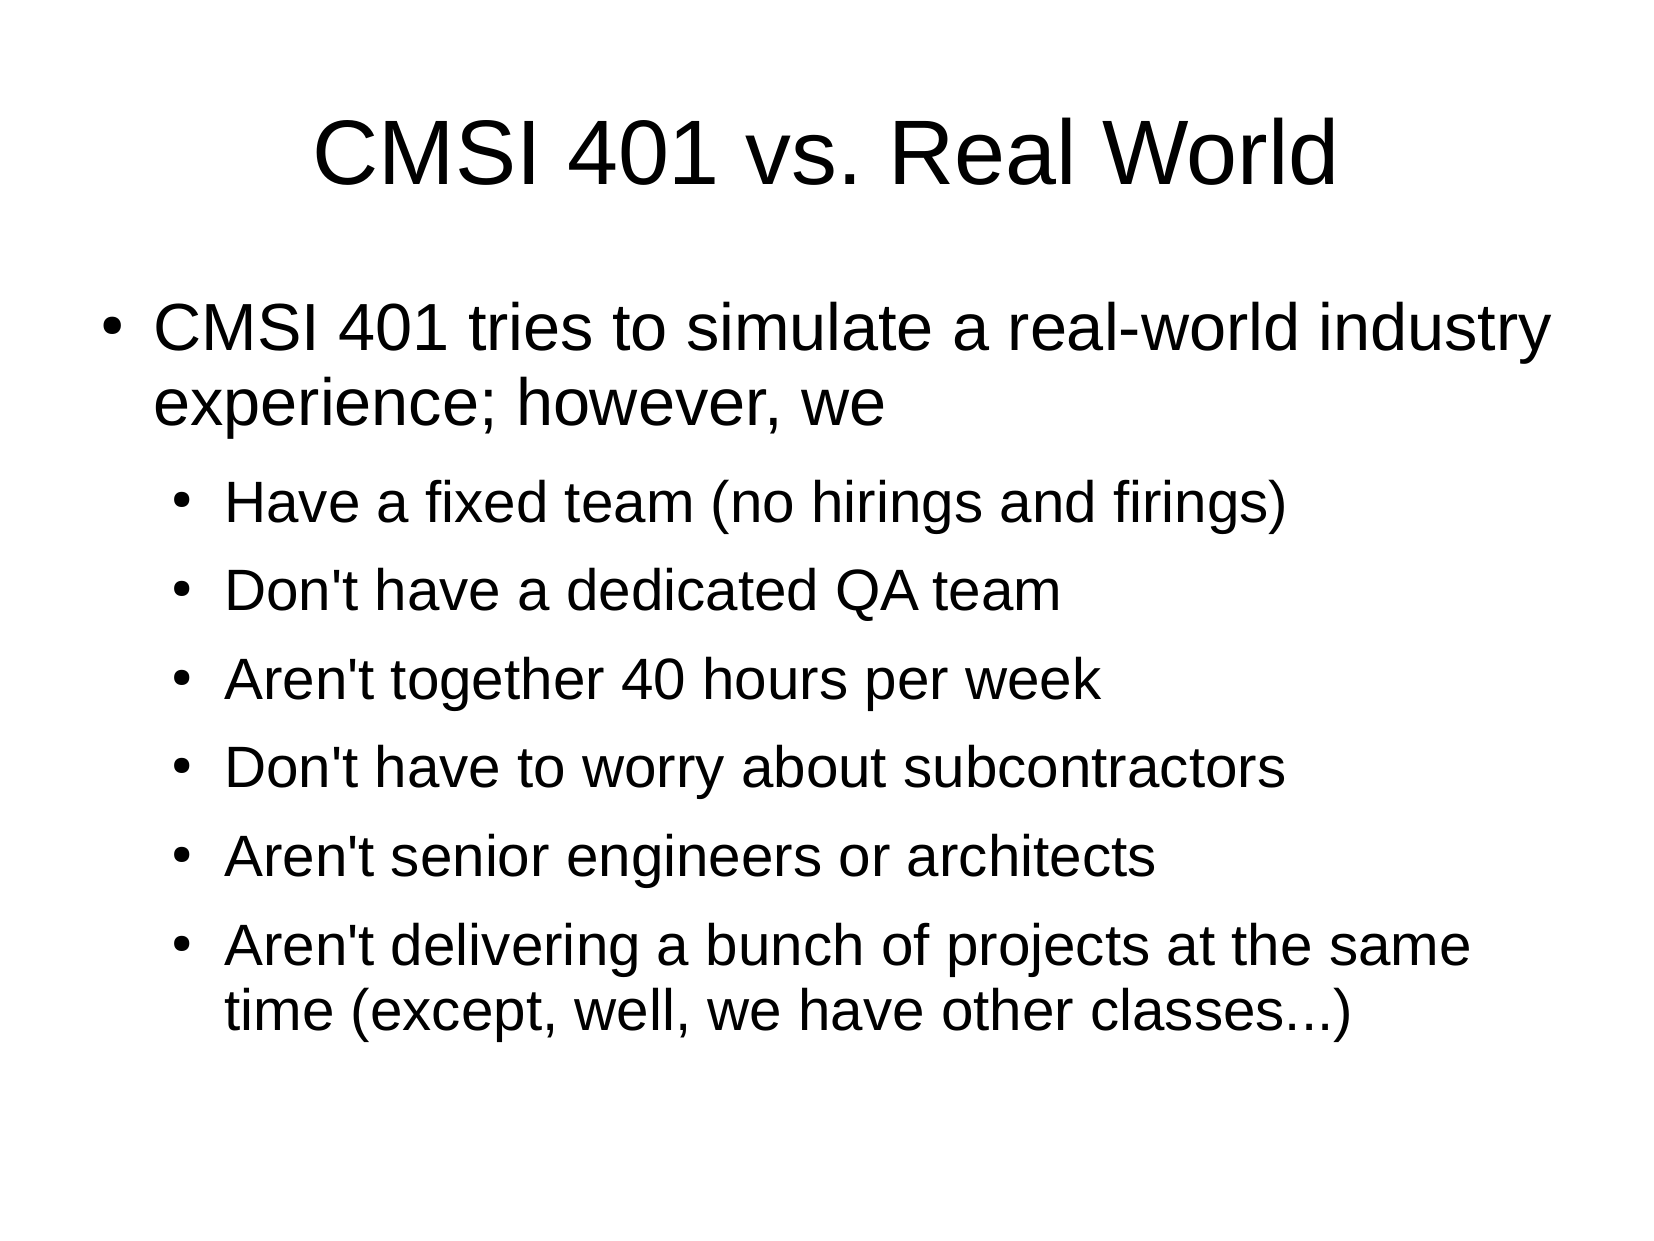

# CMSI 401 vs. Real World
CMSI 401 tries to simulate a real-world industry experience; however, we
Have a fixed team (no hirings and firings)
Don't have a dedicated QA team
Aren't together 40 hours per week
Don't have to worry about subcontractors
Aren't senior engineers or architects
Aren't delivering a bunch of projects at the same time (except, well, we have other classes...)